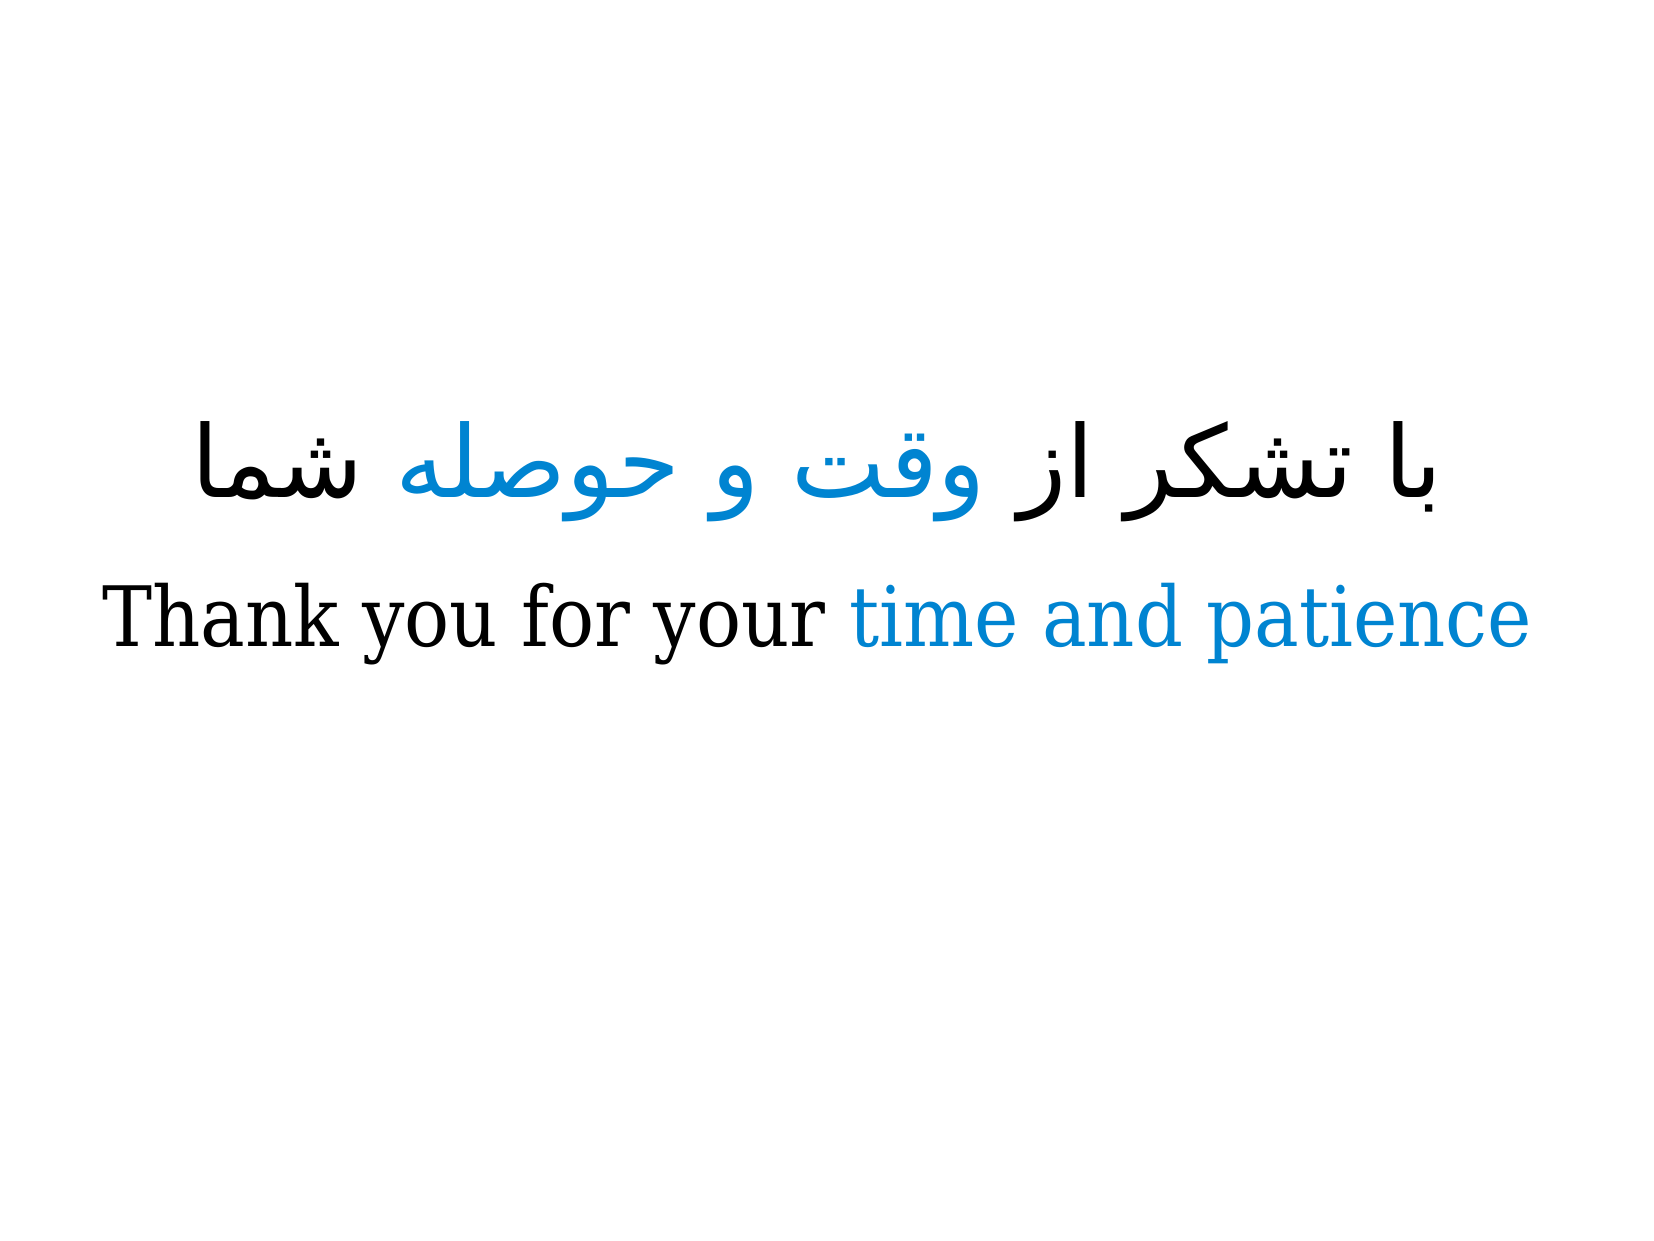

با تشکر از وقت و حوصله شما
Thank you for your time and patience